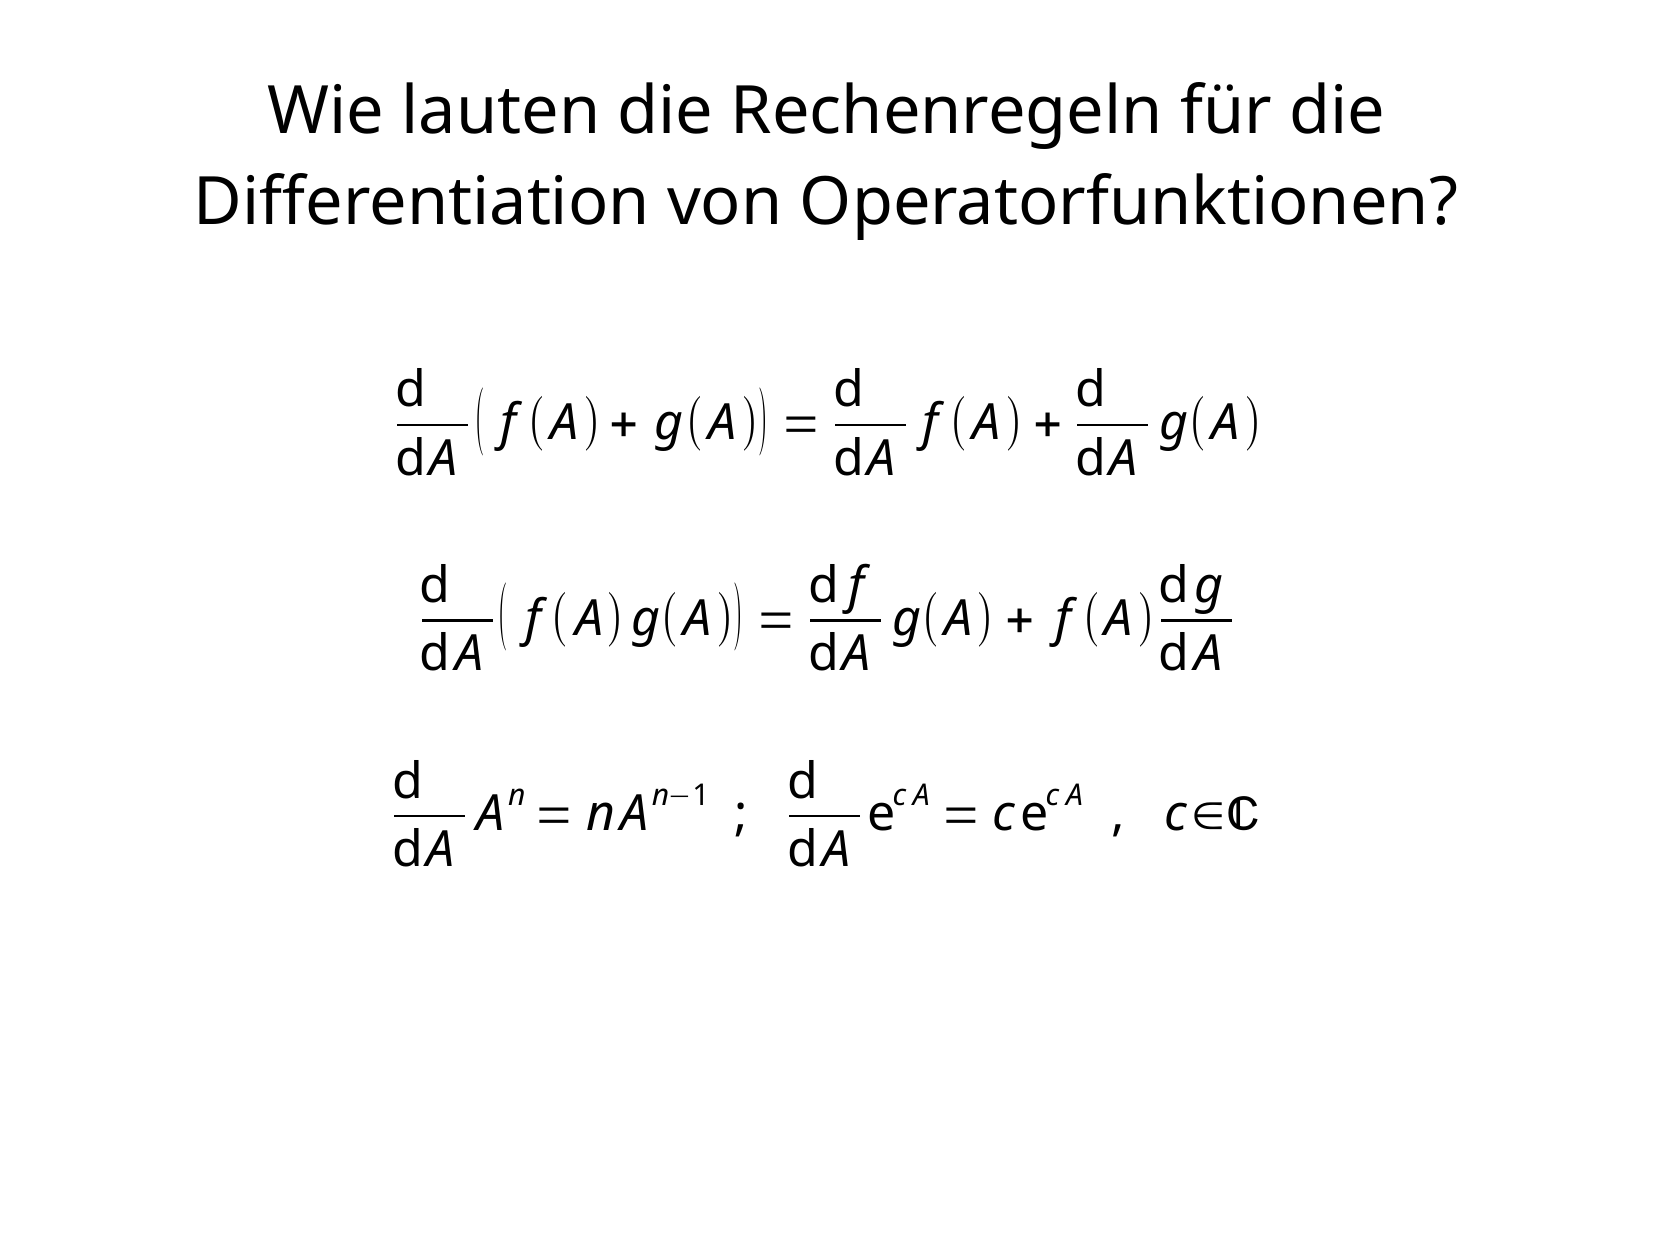

# Wie lauten die Rechenregeln für die Differentiation von Operatorfunktionen?